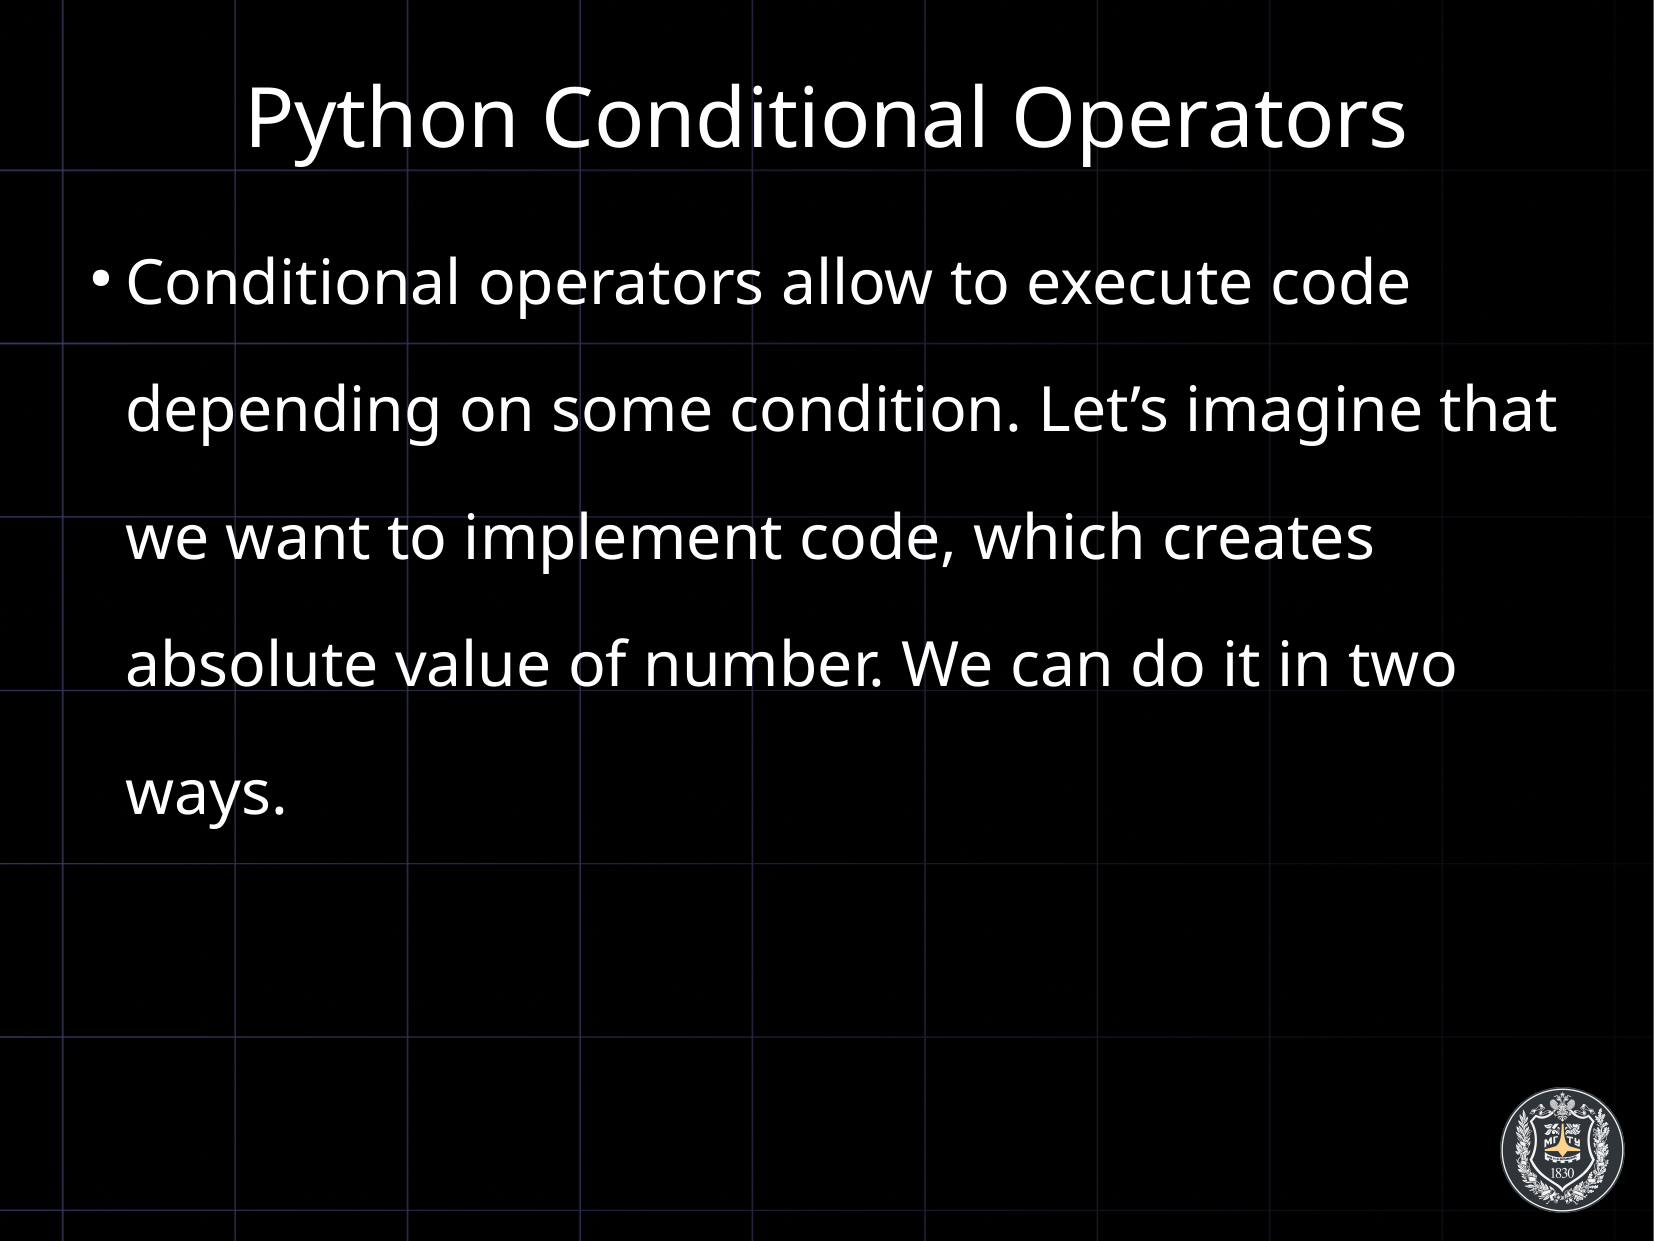

# Python Conditional Operators
Conditional operators allow to execute code depending on some condition. Let’s imagine that we want to implement code, which creates absolute value of number. We can do it in two ways.